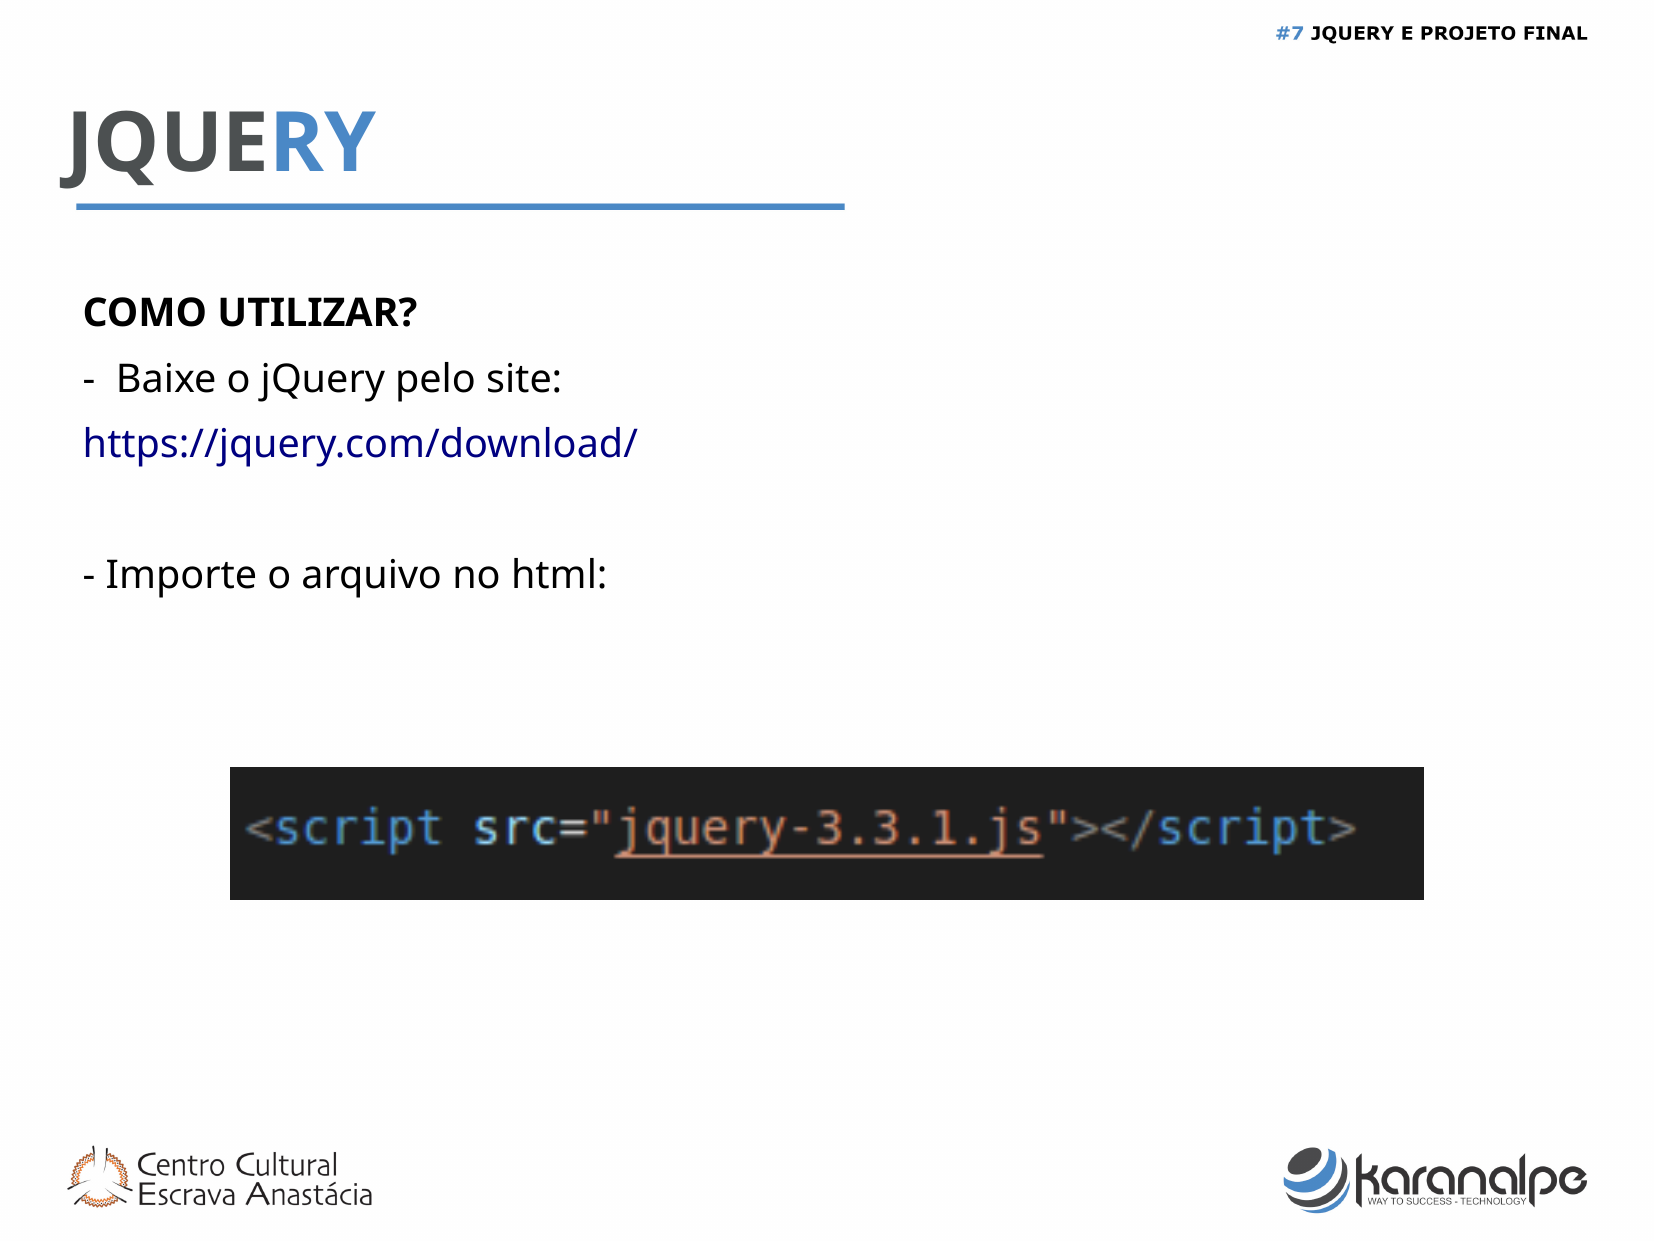

JQUERY
# COMO UTILIZAR?
- Baixe o jQuery pelo site:
https://jquery.com/download/
- Importe o arquivo no html: